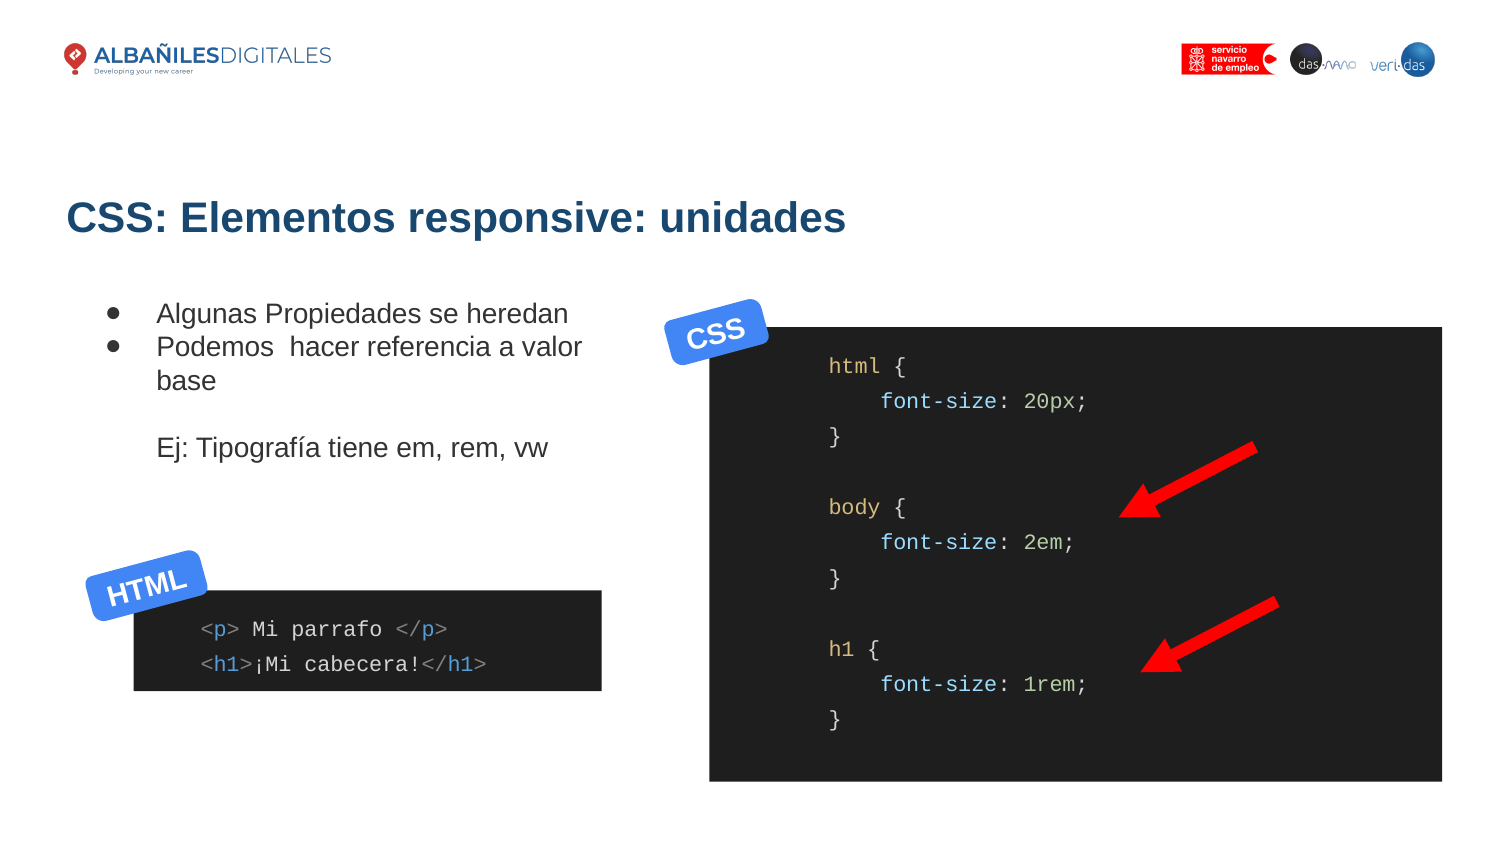

CSS: Elementos responsive: unidades
Algunas Propiedades se heredan
Podemos hacer referencia a valor base
Ej: Tipografía tiene em, rem, vw
CSS
 html {
 font-size: 20px;
 }
 body {
 font-size: 2em;
 }
 h1 {
 font-size: 1rem;
 }
HTML
 <p> Mi parrafo </p>
 <h1>¡Mi cabecera!</h1>